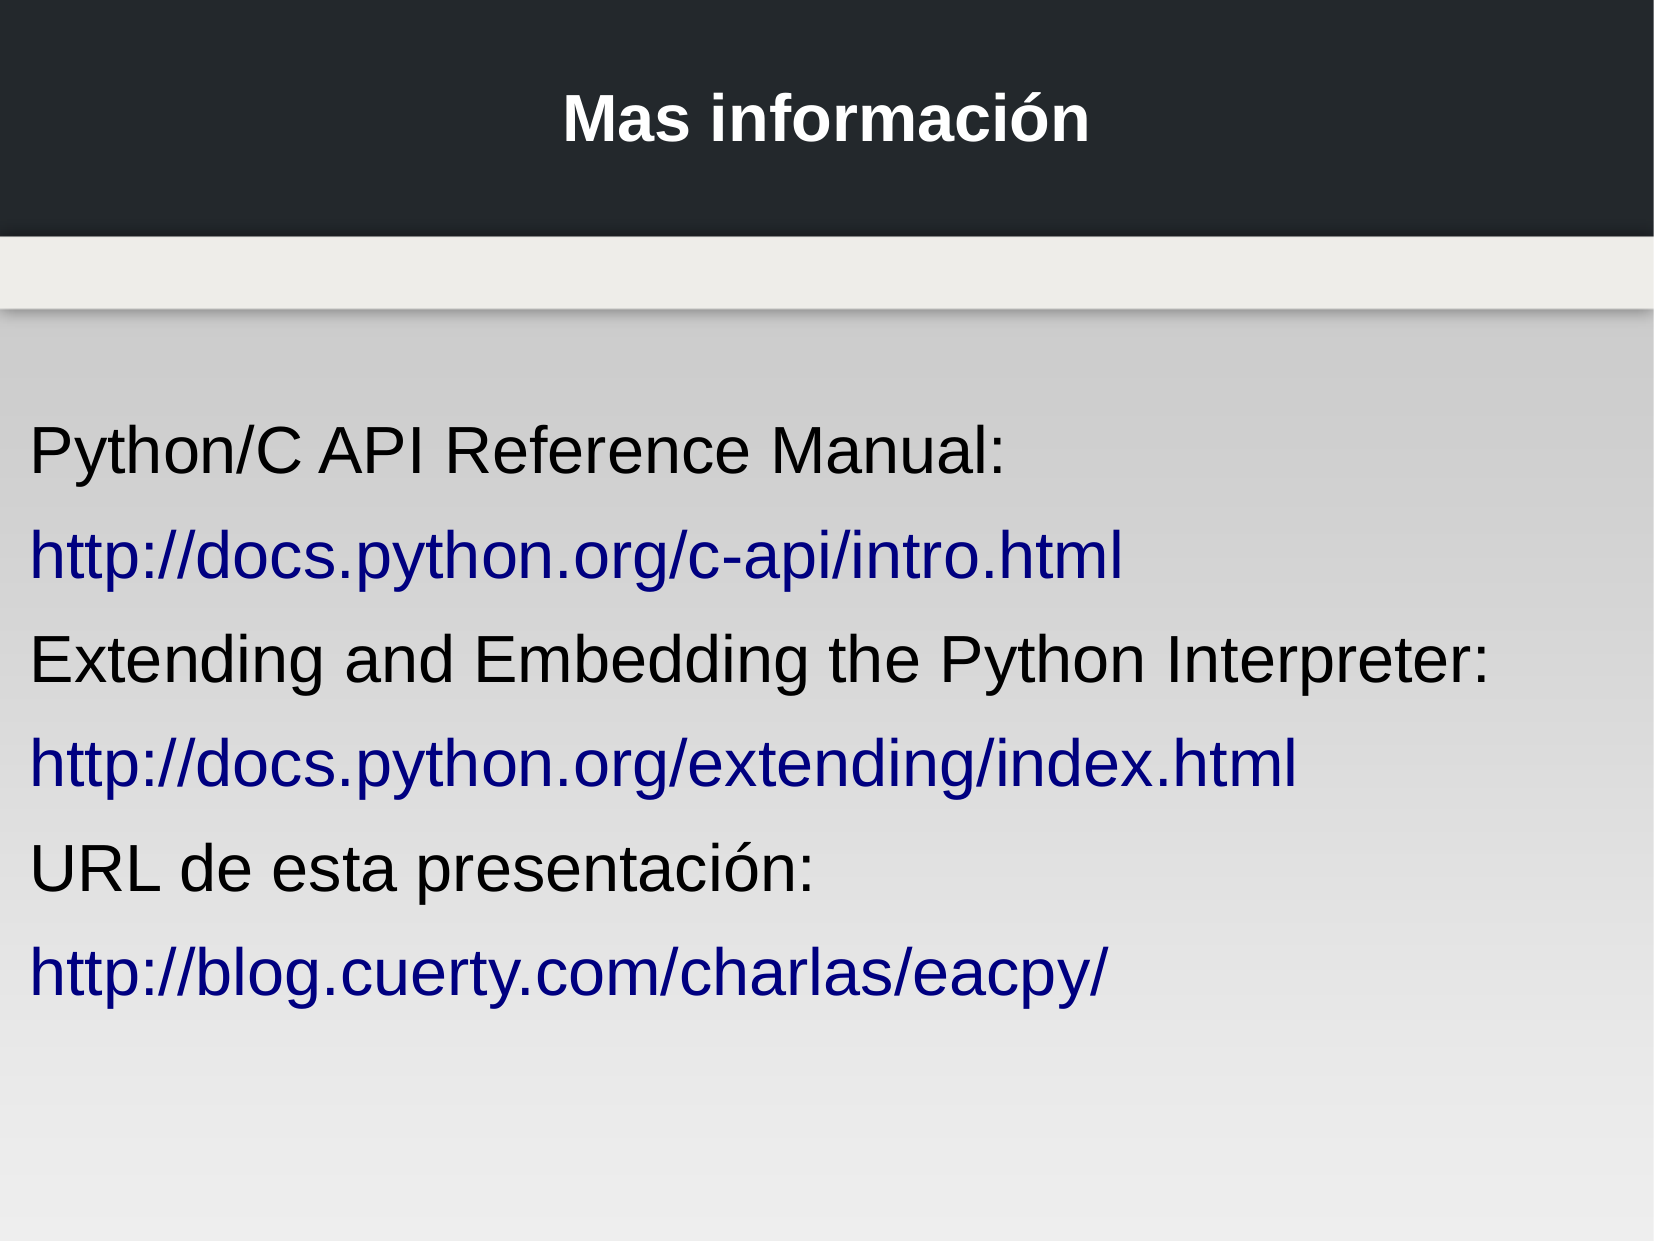

# Mas información
Python/C API Reference Manual:
http://docs.python.org/c-api/intro.html
Extending and Embedding the Python Interpreter:
http://docs.python.org/extending/index.html
URL de esta presentación:
http://blog.cuerty.com/charlas/eacpy/